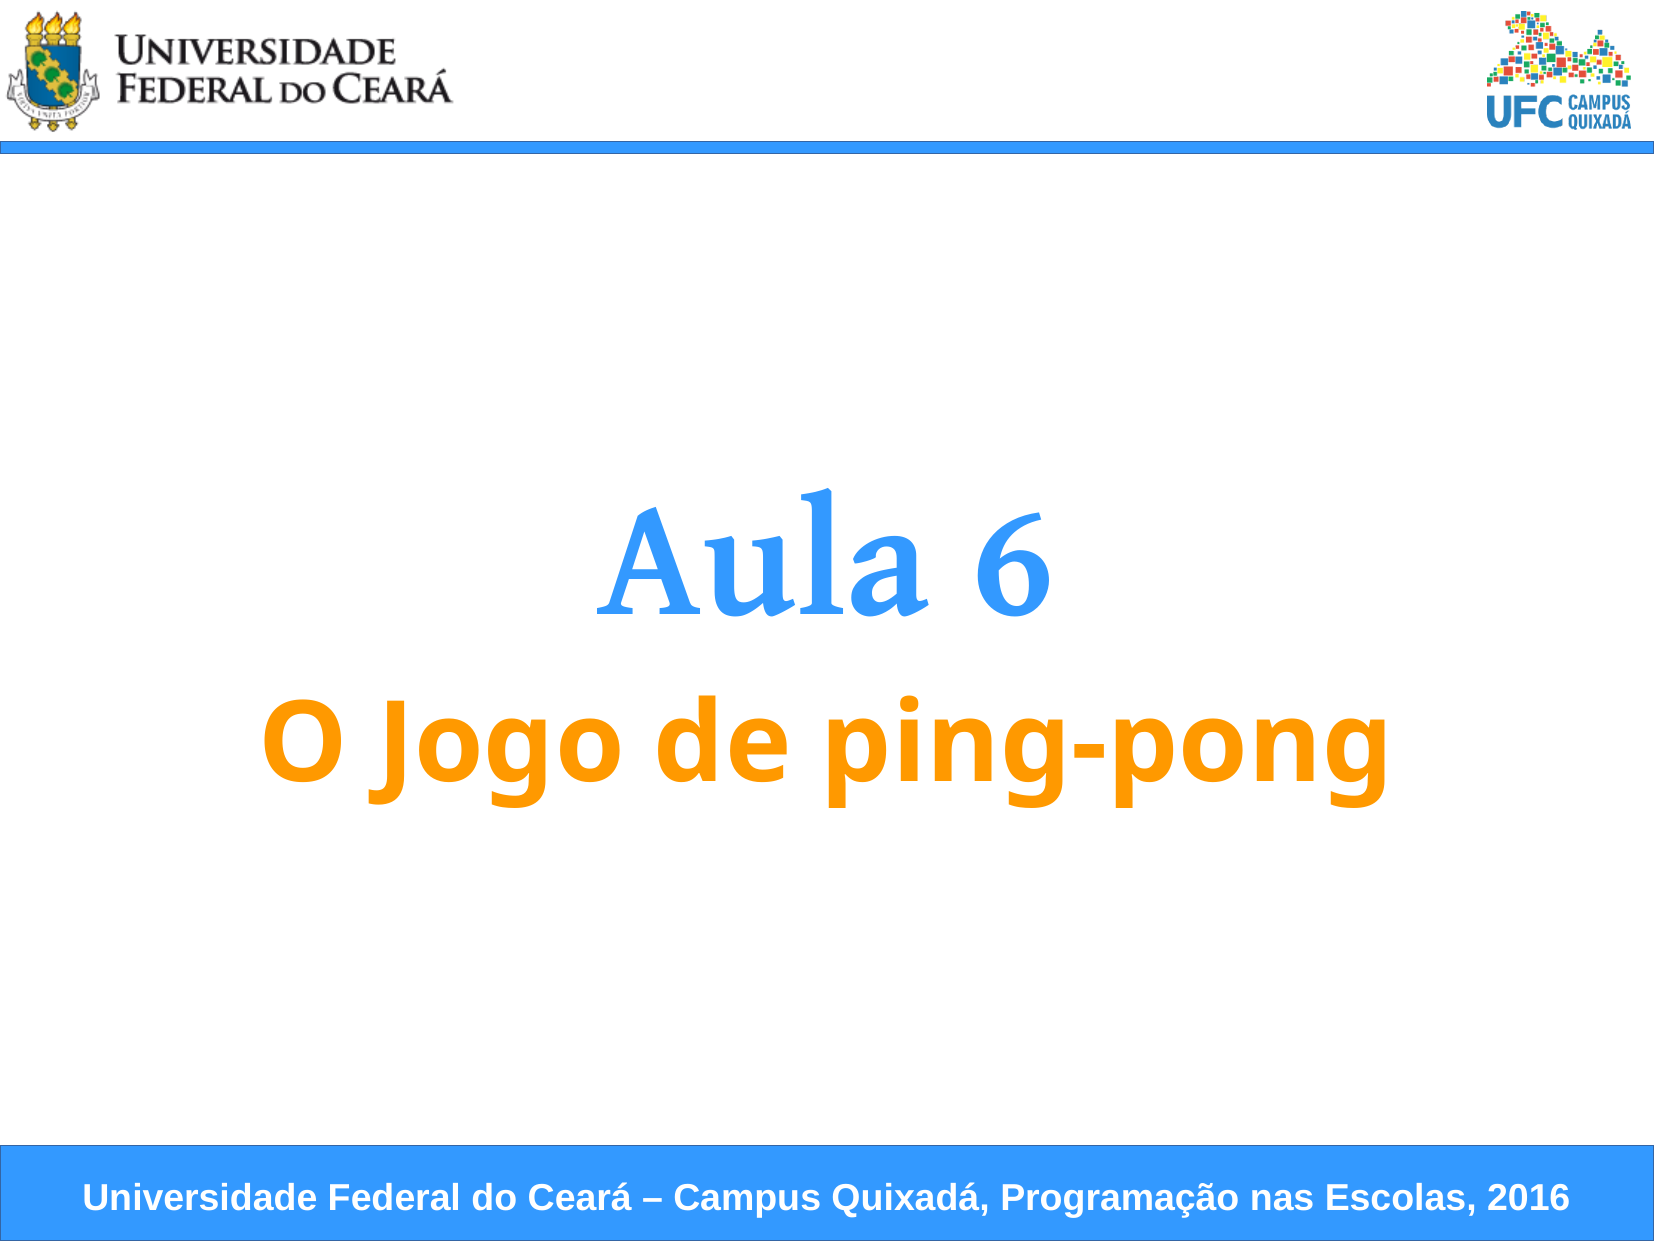

# Aula 6
O Jogo de ping-pong
Universidade Federal do Ceará – Campus Quixadá, Programação nas Escolas, 2016